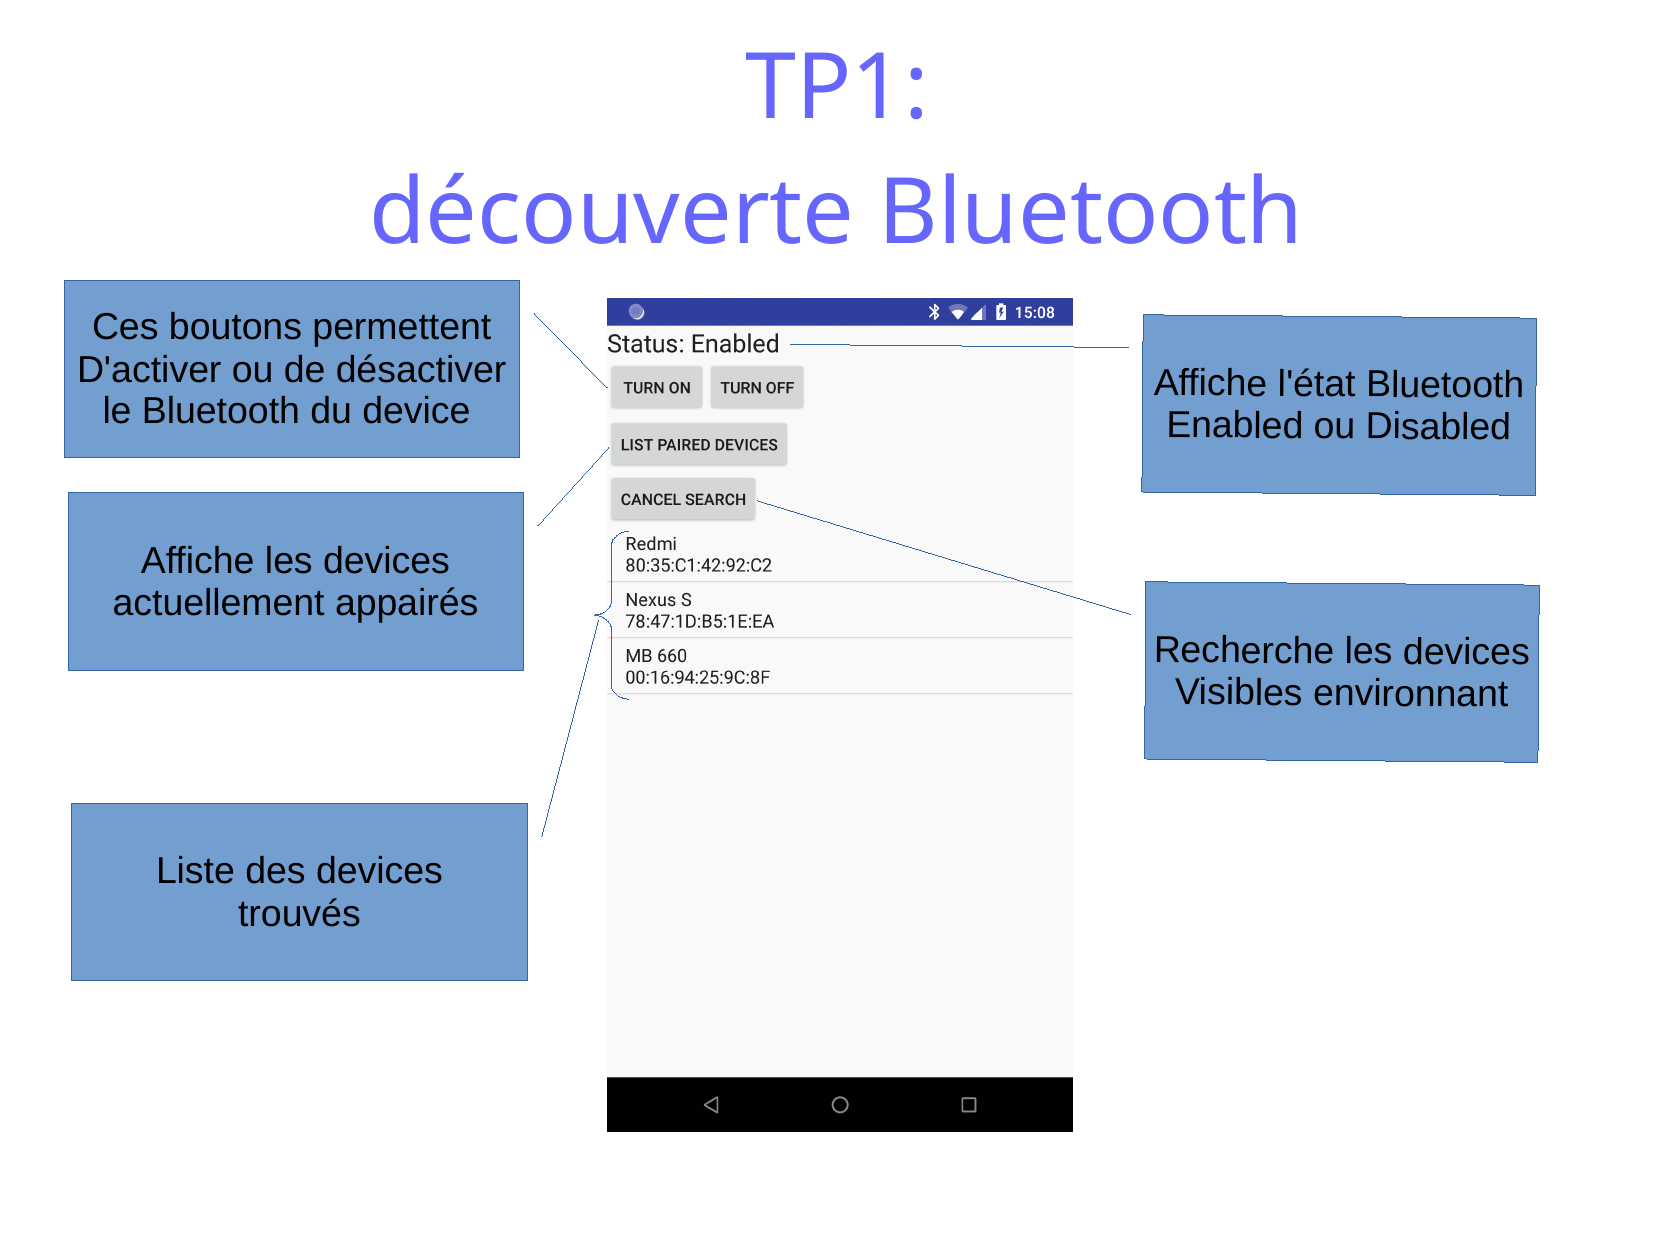

# TP1: découverte Bluetooth
Ces boutons permettent
D'activer ou de désactiver
le Bluetooth du device
Affiche l'état Bluetooth
Enabled ou Disabled
Affiche les devices
actuellement appairés
Recherche les devices
Visibles environnant
Liste des devices
trouvés